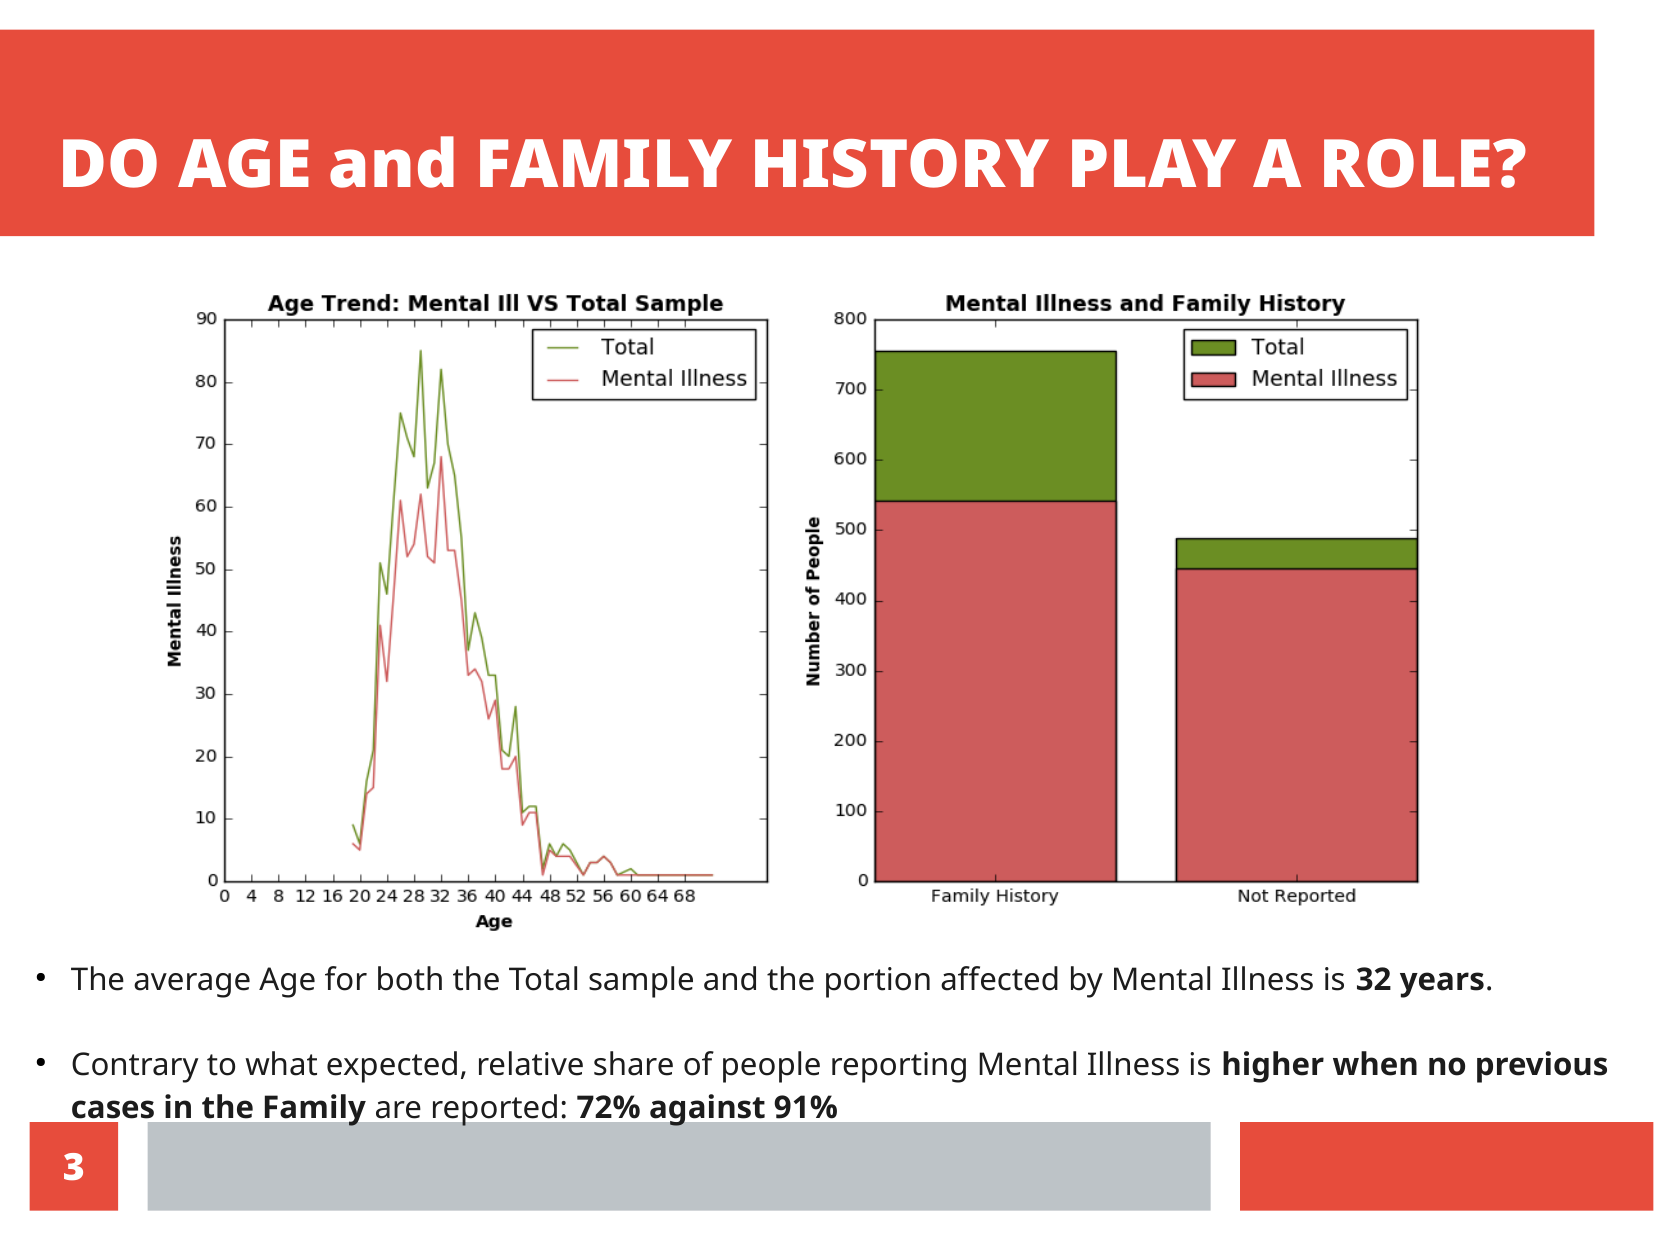

# DO AGE and FAMILY HISTORY PLAY A ROLE?
The average Age for both the Total sample and the portion affected by Mental Illness is 32 years.
Contrary to what expected, relative share of people reporting Mental Illness is higher when no previous cases in the Family are reported: 72% against 91%
3